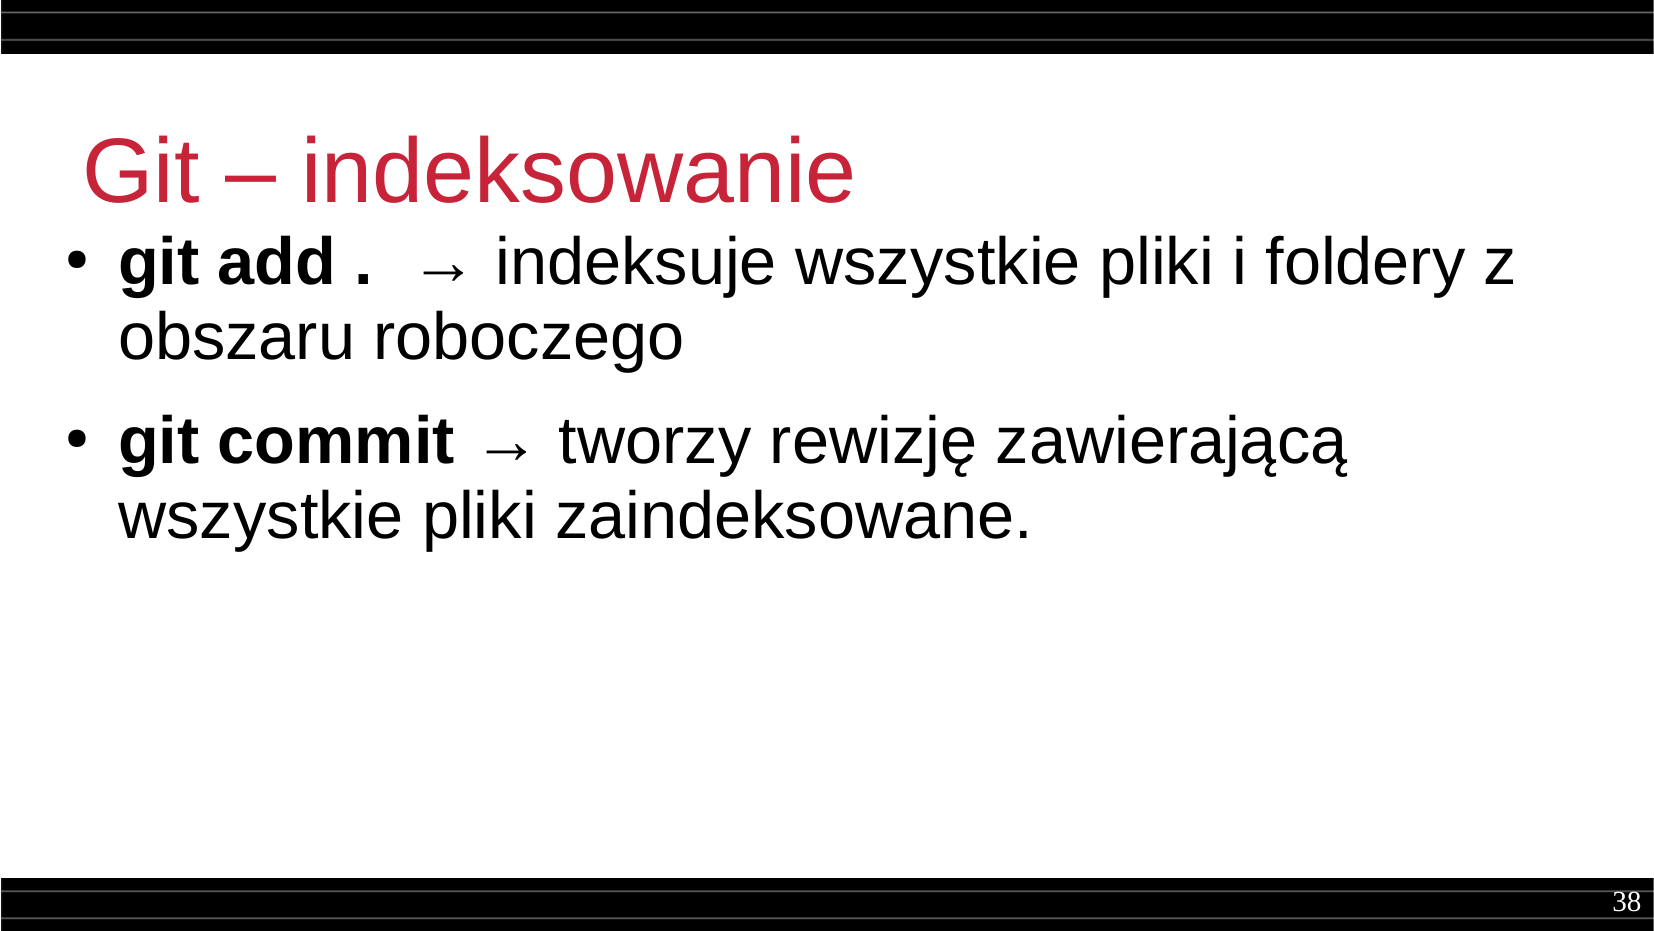

# Git – indeksowanie
git add . → indeksuje wszystkie pliki i foldery z obszaru roboczego
git commit → tworzy rewizję zawierającą wszystkie pliki zaindeksowane.